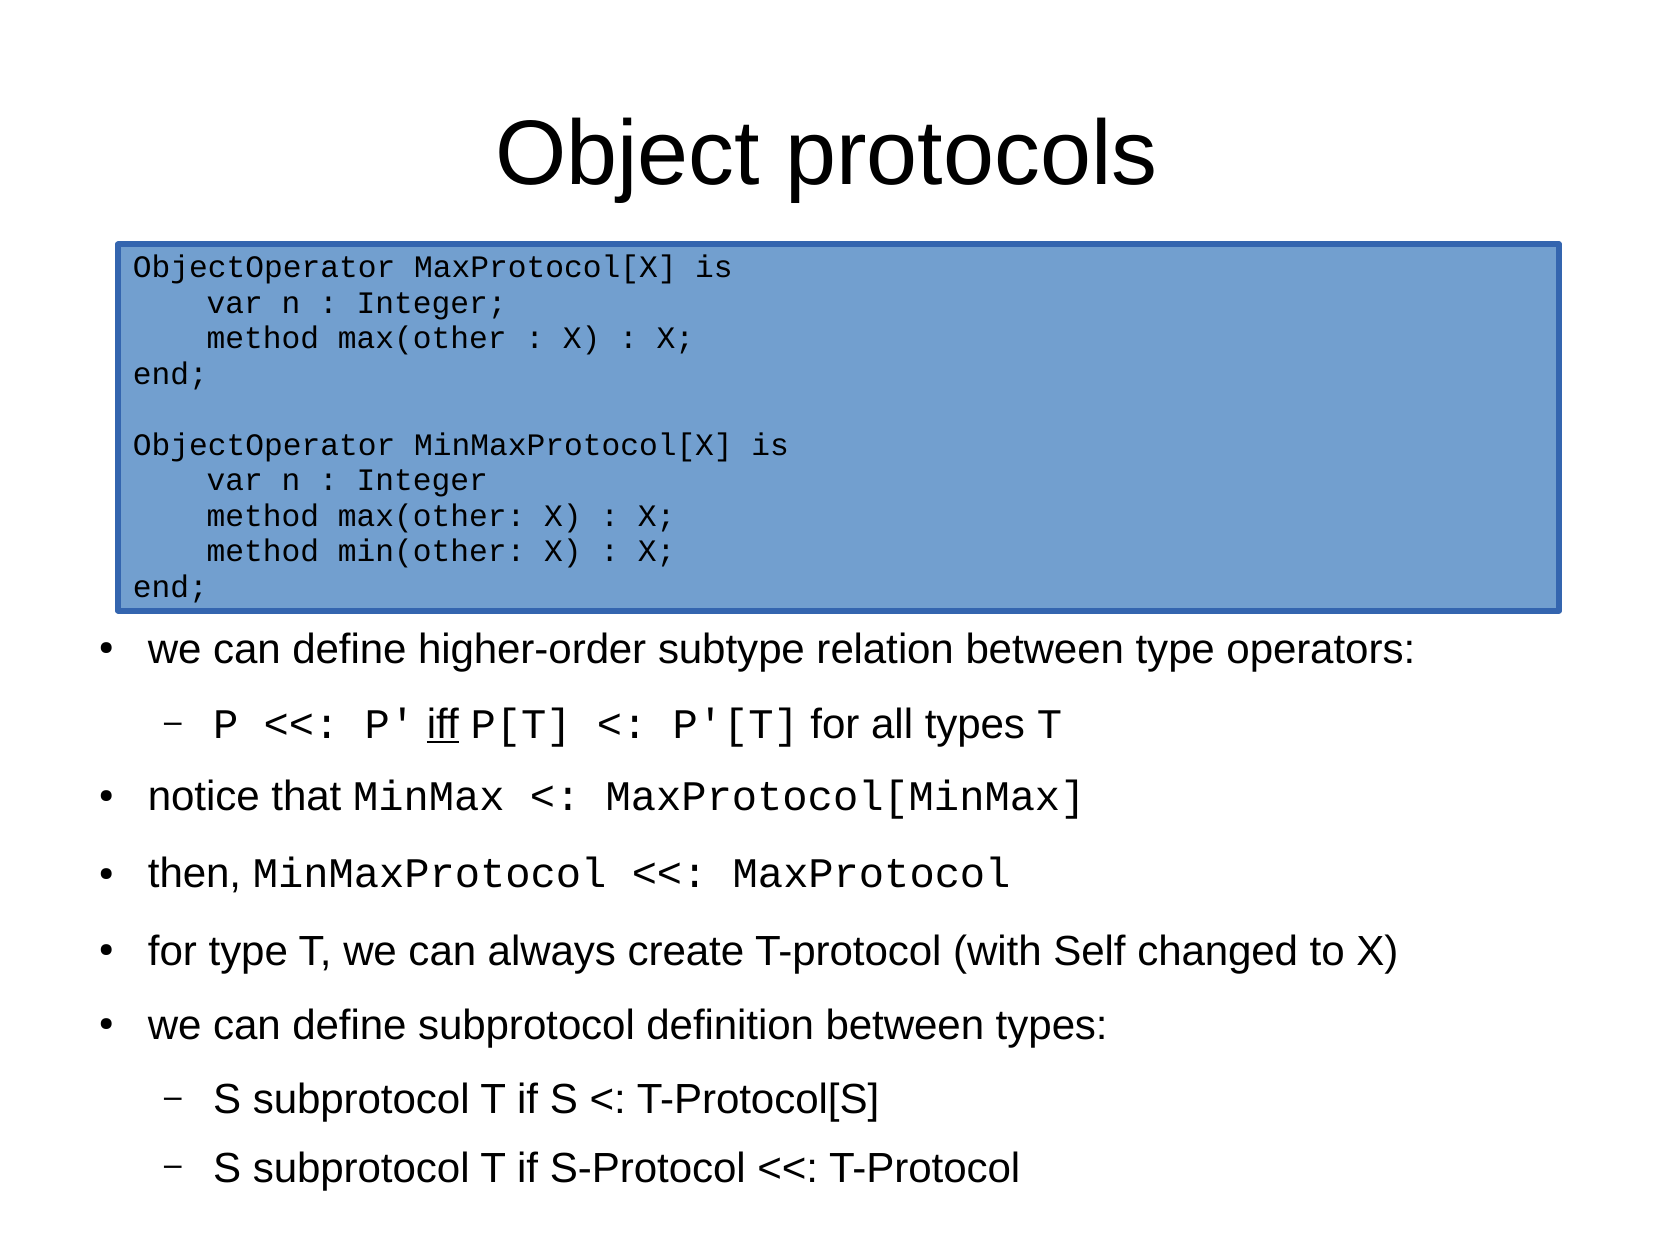

# Object protocols
ObjectOperator MaxProtocol[X] is
	var n : Integer;
	method max(other : X) : X;
end;
ObjectOperator MinMaxProtocol[X] is
	var n : Integer
	method max(other: X) : X;
	method min(other: X) : X;
end;
we can define higher-order subtype relation between type operators:
P <<: P' iff P[T] <: P'[T] for all types T
notice that MinMax <: MaxProtocol[MinMax]
then, MinMaxProtocol <<: MaxProtocol
for type T, we can always create T-protocol (with Self changed to X)
we can define subprotocol definition between types:
S subprotocol T if S <: T-Protocol[S]
S subprotocol T if S-Protocol <<: T-Protocol